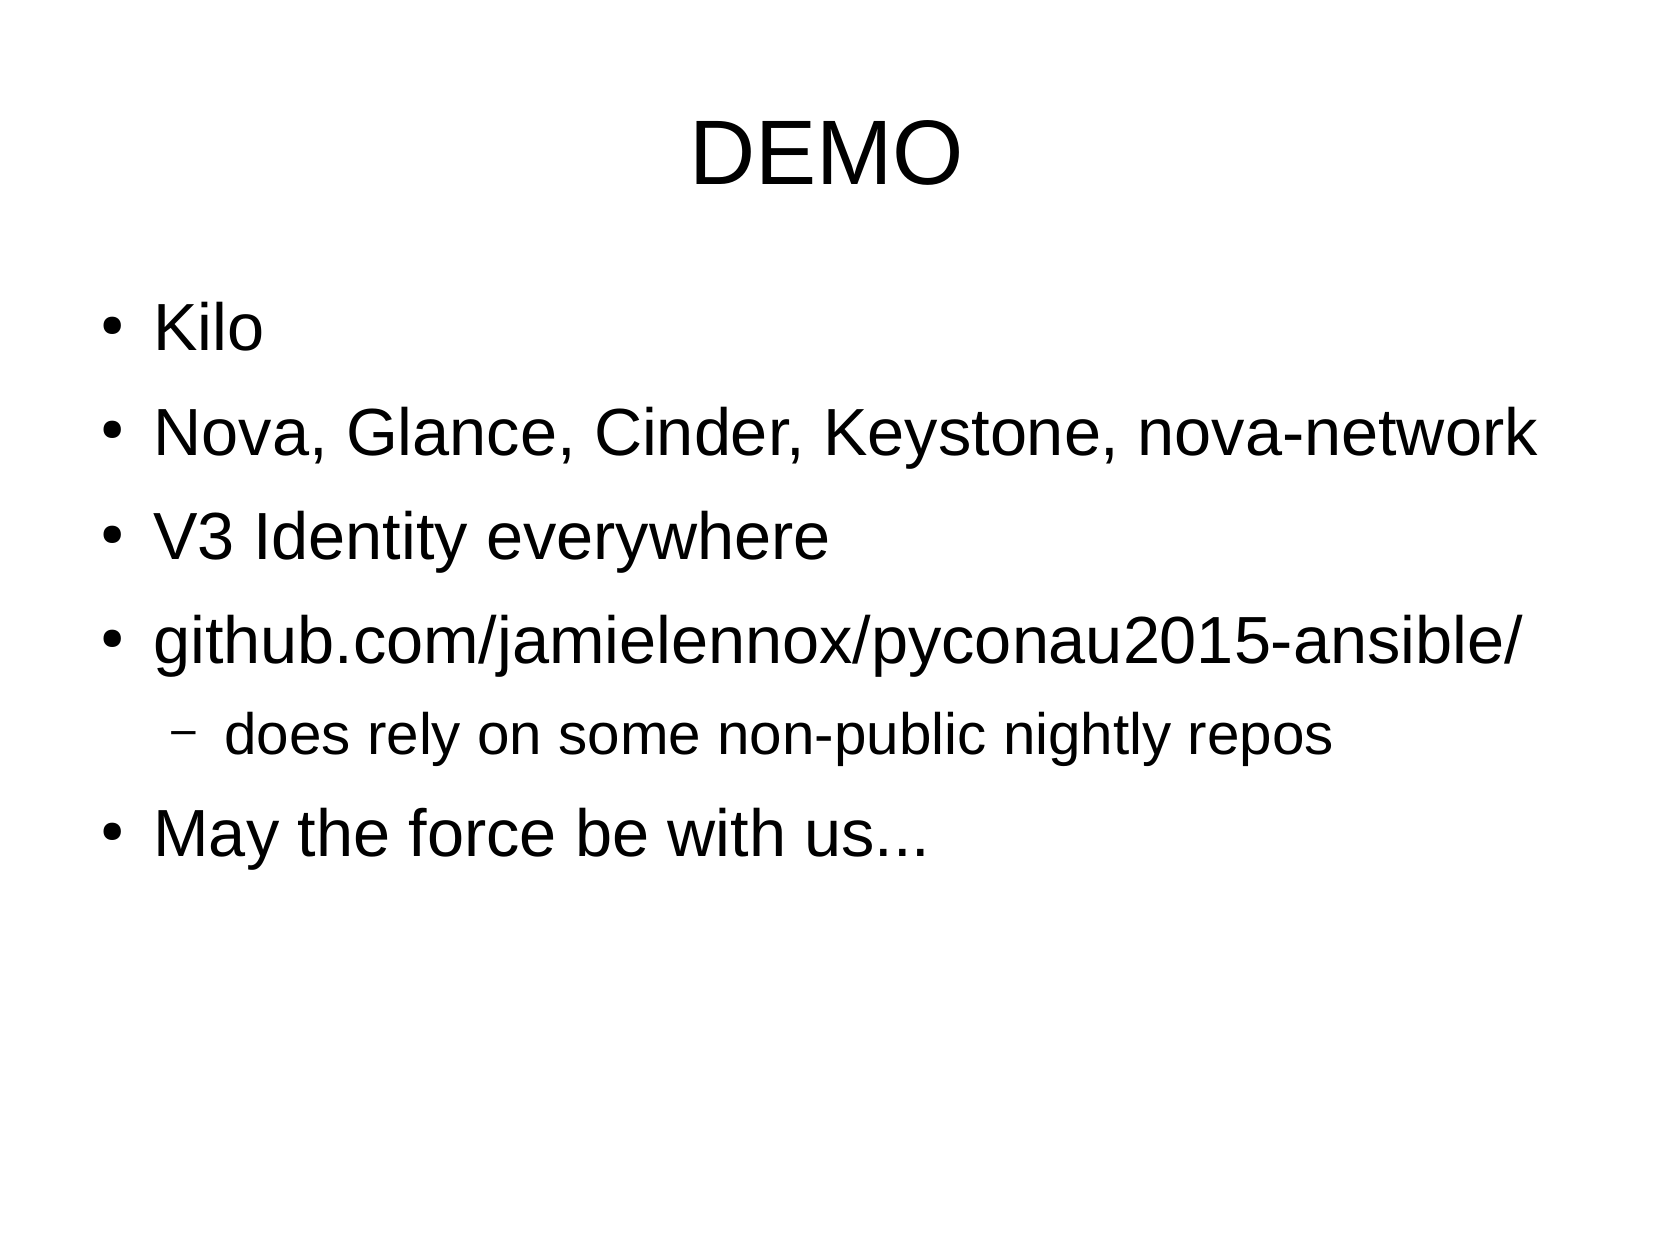

# DEMO
Kilo
Nova, Glance, Cinder, Keystone, nova-network
V3 Identity everywhere
github.com/jamielennox/pyconau2015-ansible/
does rely on some non-public nightly repos
May the force be with us...